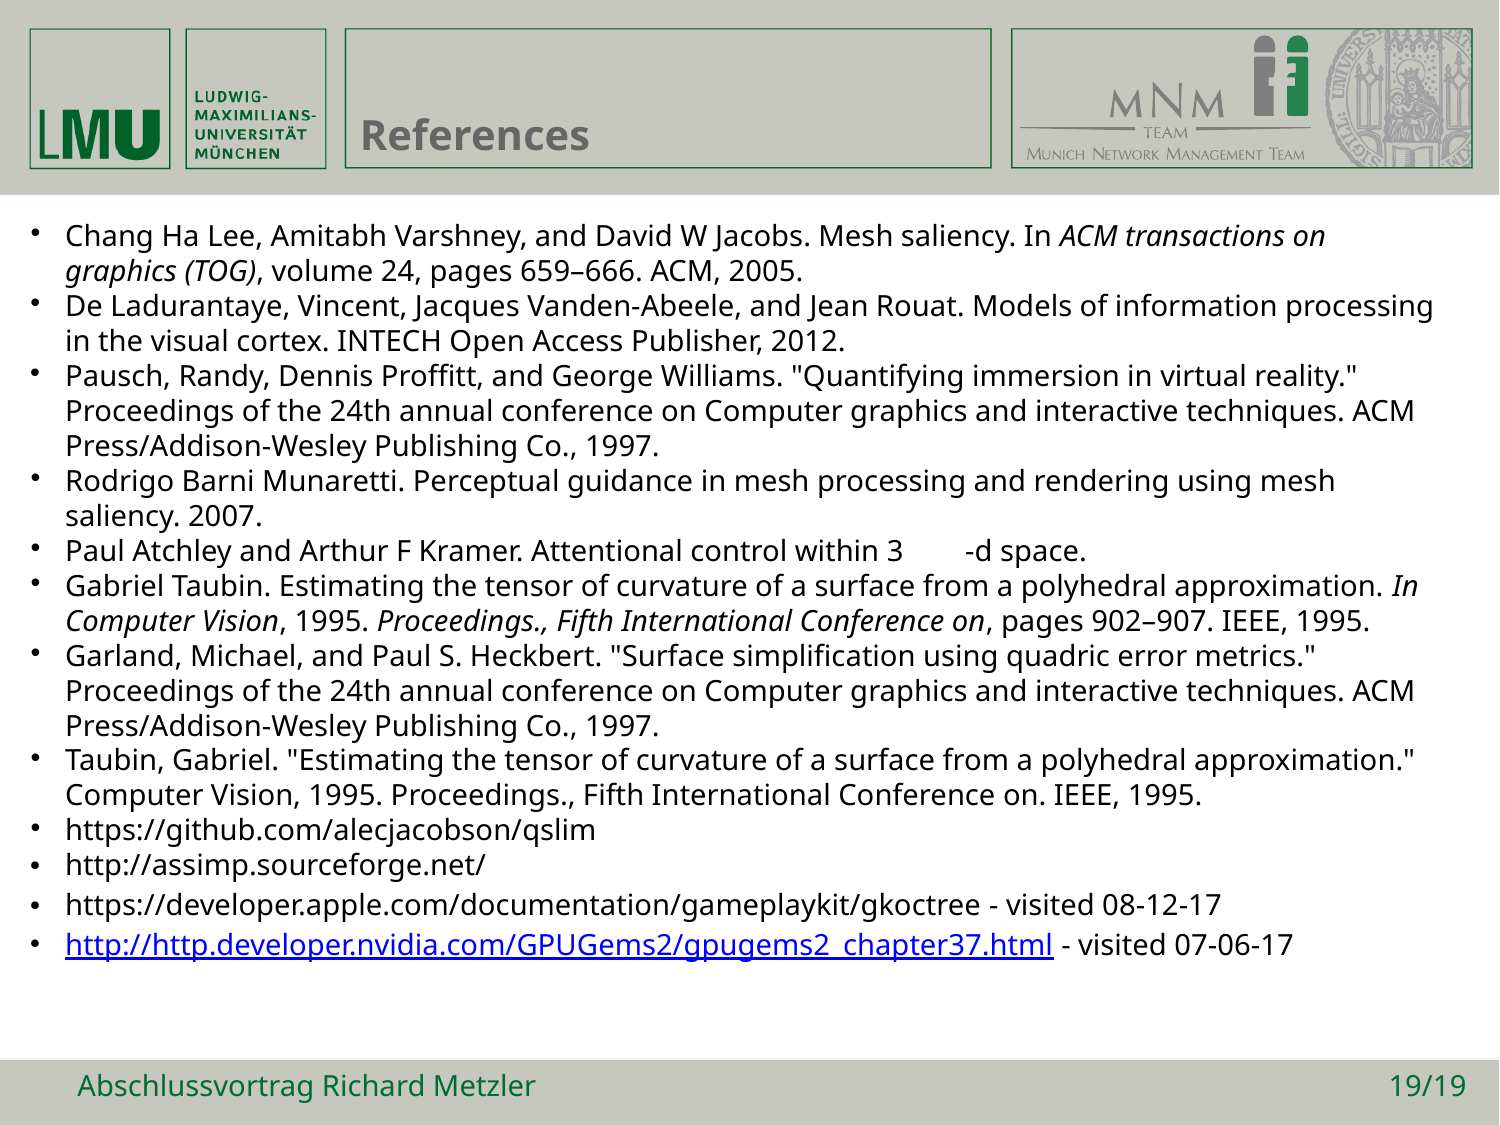

References
Chang Ha Lee, Amitabh Varshney, and David W Jacobs. Mesh saliency. In ACM transactions on graphics (TOG), volume 24, pages 659–666. ACM, 2005.
De Ladurantaye, Vincent, Jacques Vanden-Abeele, and Jean Rouat. Models of information processing in the visual cortex. INTECH Open Access Publisher, 2012.
Pausch, Randy, Dennis Proffitt, and George Williams. "Quantifying immersion in virtual reality." Proceedings of the 24th annual conference on Computer graphics and interactive techniques. ACM Press/Addison-Wesley Publishing Co., 1997.
Rodrigo Barni Munaretti. Perceptual guidance in mesh processing and rendering using mesh saliency. 2007.
Paul Atchley and Arthur F Kramer. Attentional control within 3	-d space.
Gabriel Taubin. Estimating the tensor of curvature of a surface from a polyhedral approximation. In Computer Vision, 1995. Proceedings., Fifth International Conference on, pages 902–907. IEEE, 1995.
Garland, Michael, and Paul S. Heckbert. "Surface simplification using quadric error metrics." Proceedings of the 24th annual conference on Computer graphics and interactive techniques. ACM Press/Addison-Wesley Publishing Co., 1997.
Taubin, Gabriel. "Estimating the tensor of curvature of a surface from a polyhedral approximation." Computer Vision, 1995. Proceedings., Fifth International Conference on. IEEE, 1995.
https://github.com/alecjacobson/qslim
http://assimp.sourceforge.net/
https://developer.apple.com/documentation/gameplaykit/gkoctree - visited 08-12-17
http://http.developer.nvidia.com/GPUGems2/gpugems2_chapter37.html - visited 07-06-17
Abschlussvortrag Richard Metzler
19/19